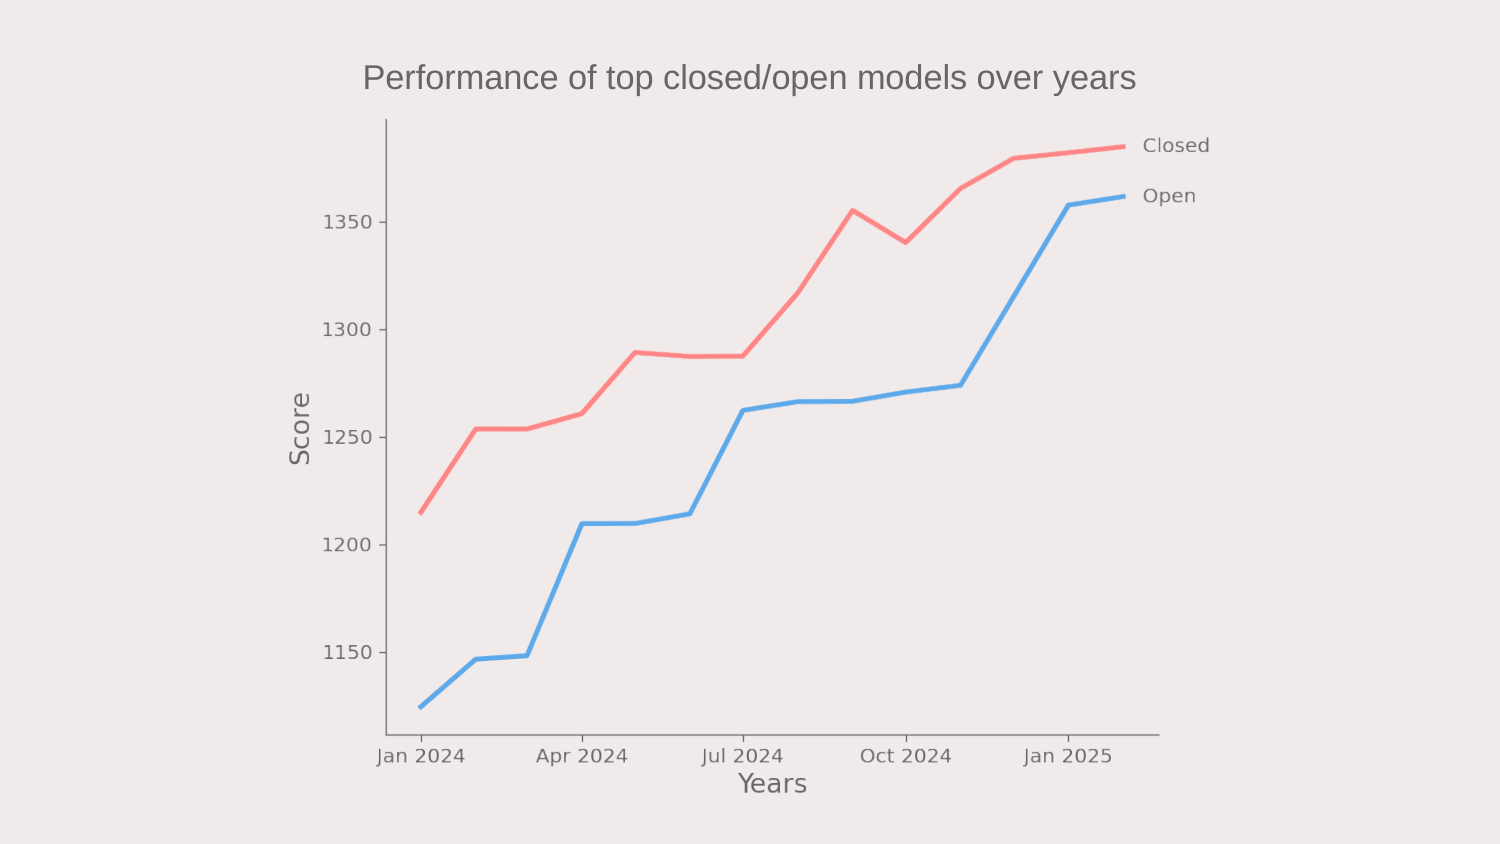

Performance of top closed/open models over years